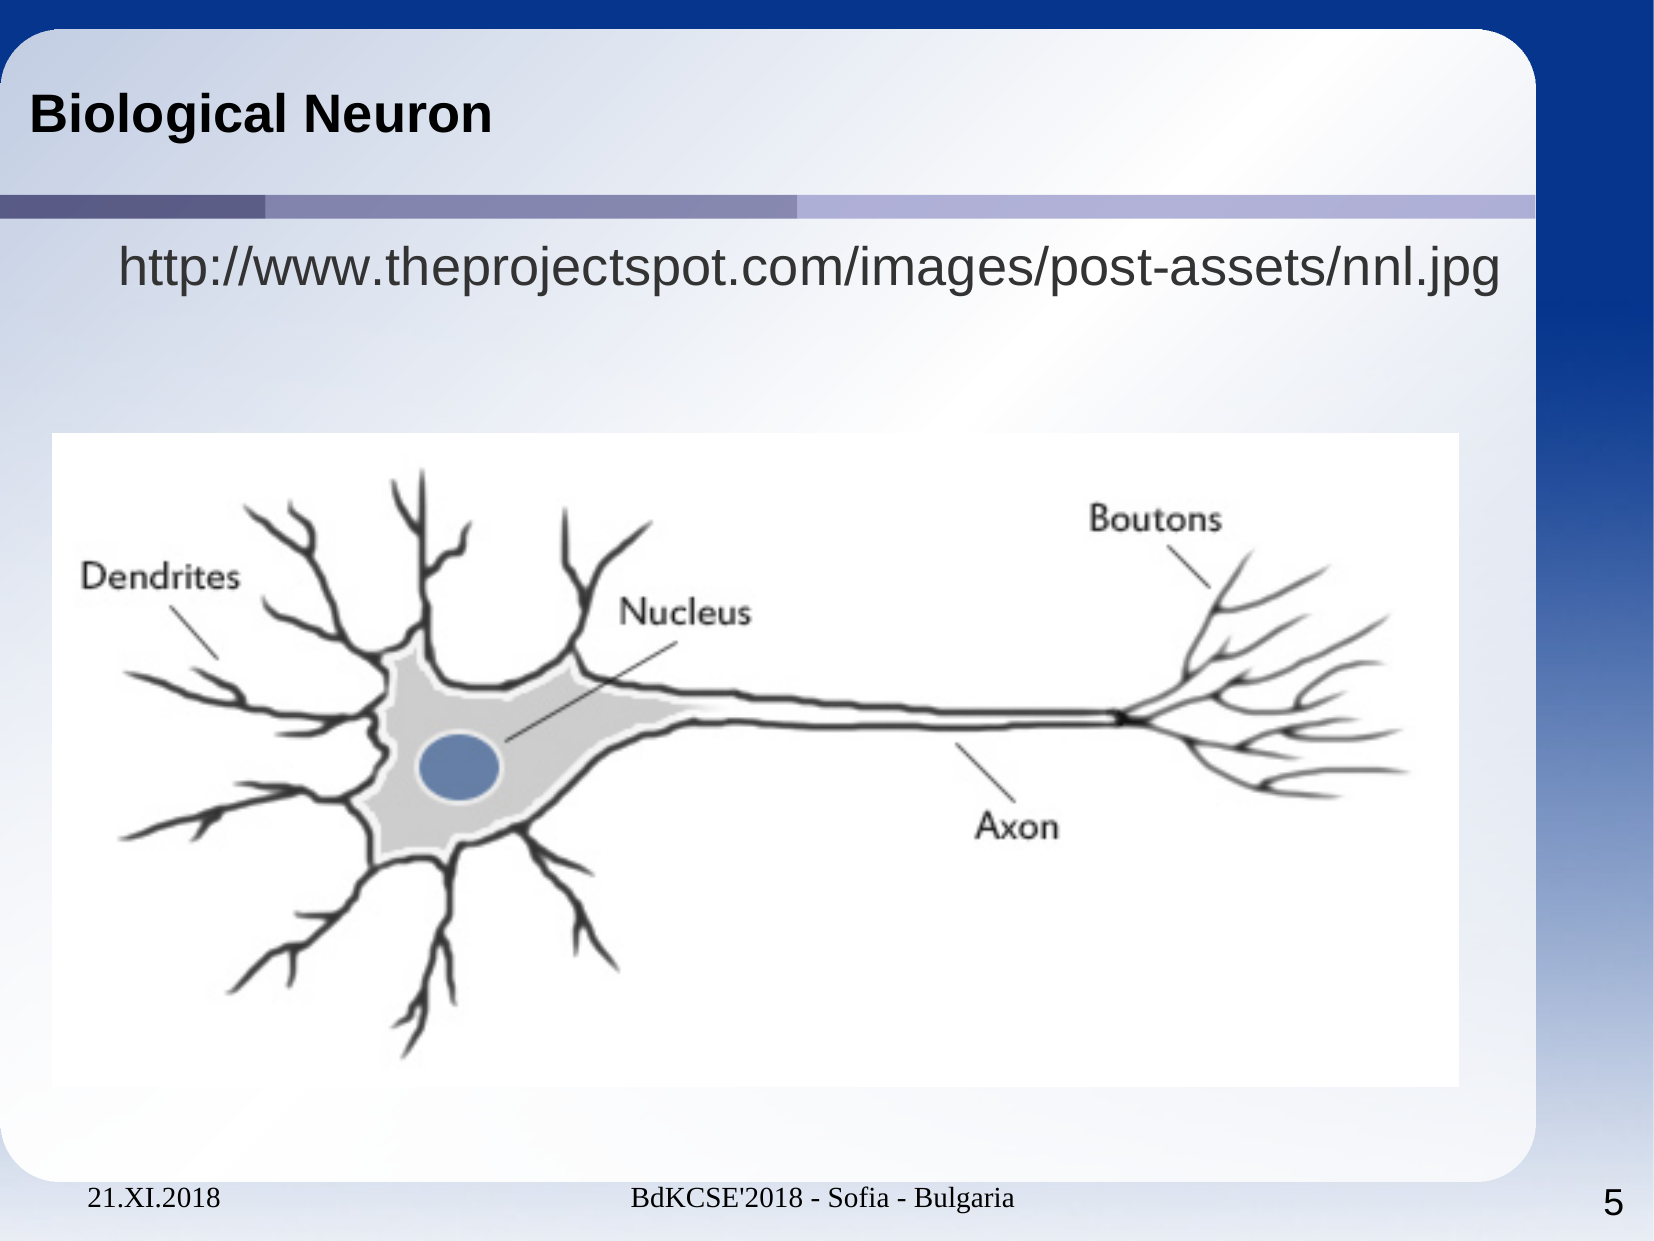

# Biological Neuron
http://www.theprojectspot.com/images/post-assets/nnl.jpg
21.XI.2018
BdKCSE'2018 - Sofia - Bulgaria
5